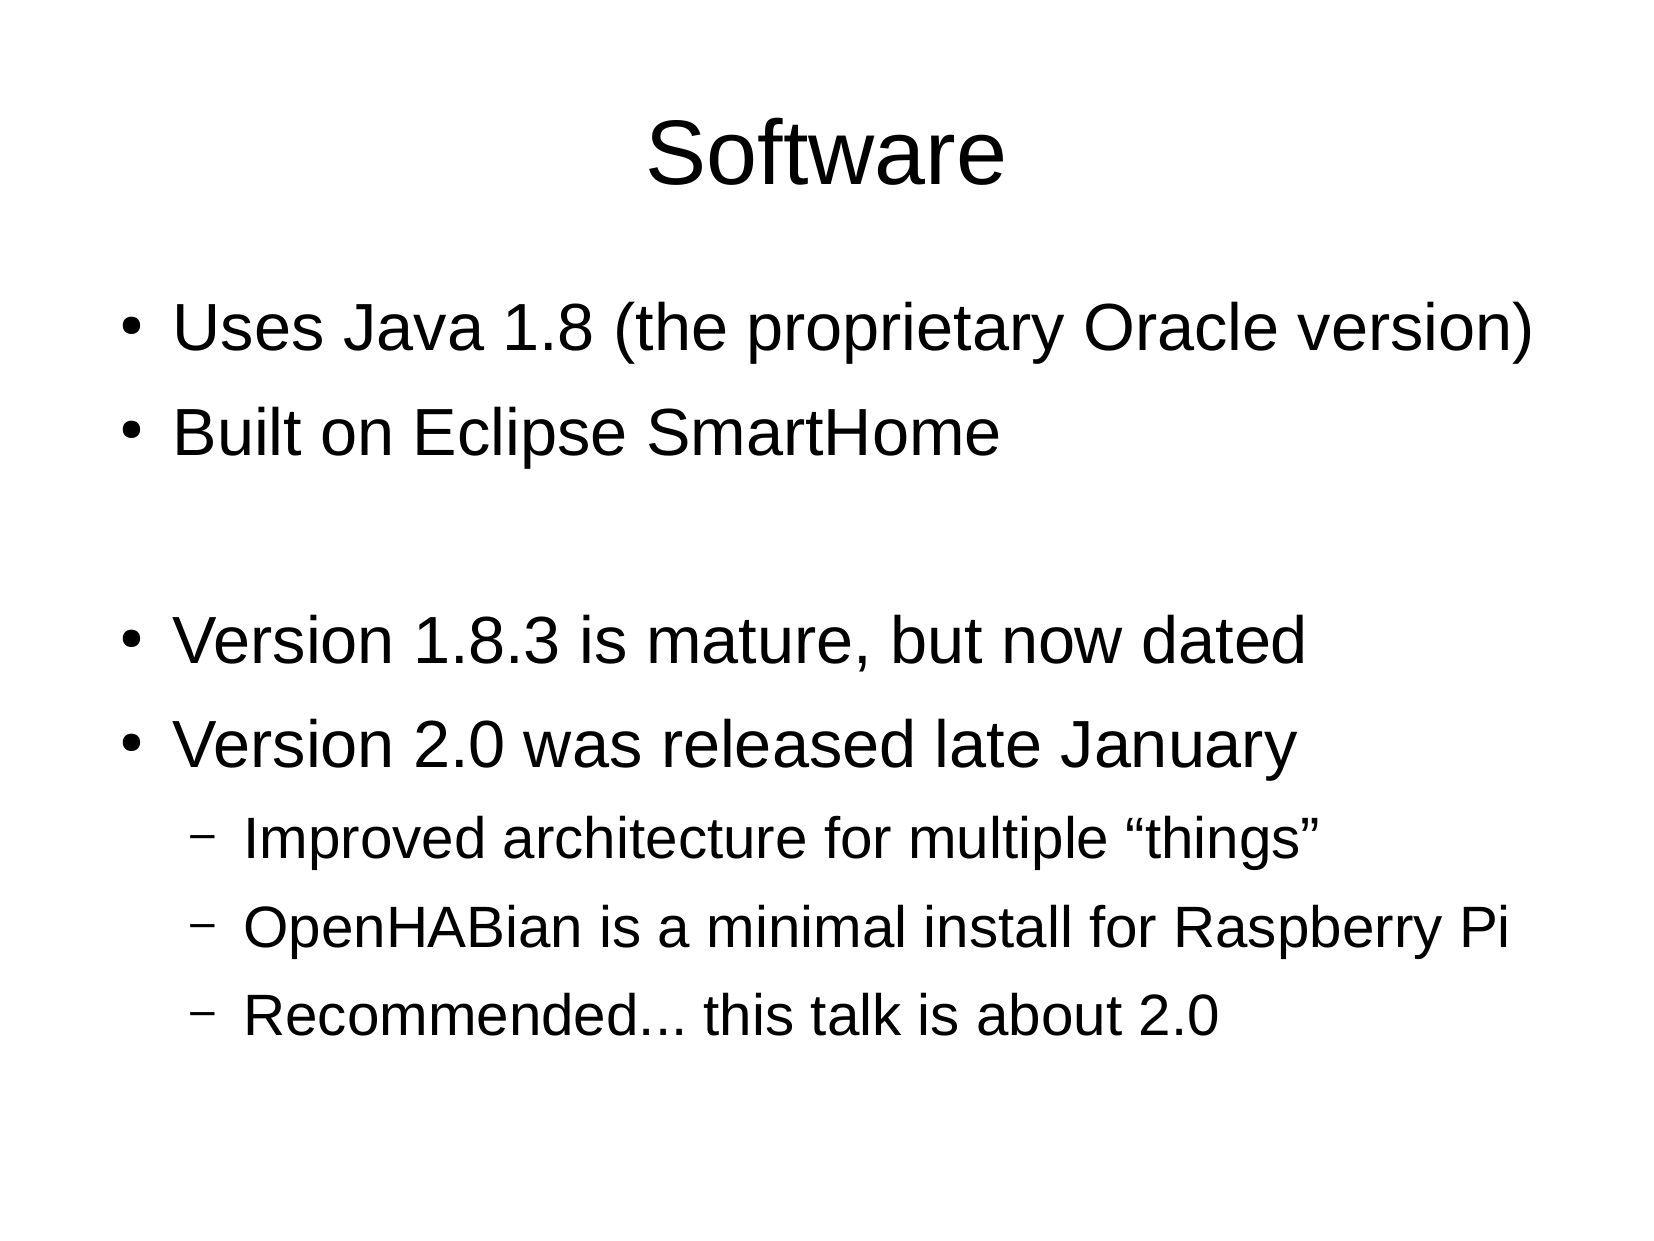

# Software
Uses Java 1.8 (the proprietary Oracle version)
Built on Eclipse SmartHome
Version 1.8.3 is mature, but now dated
Version 2.0 was released late January
Improved architecture for multiple “things”
OpenHABian is a minimal install for Raspberry Pi
Recommended... this talk is about 2.0